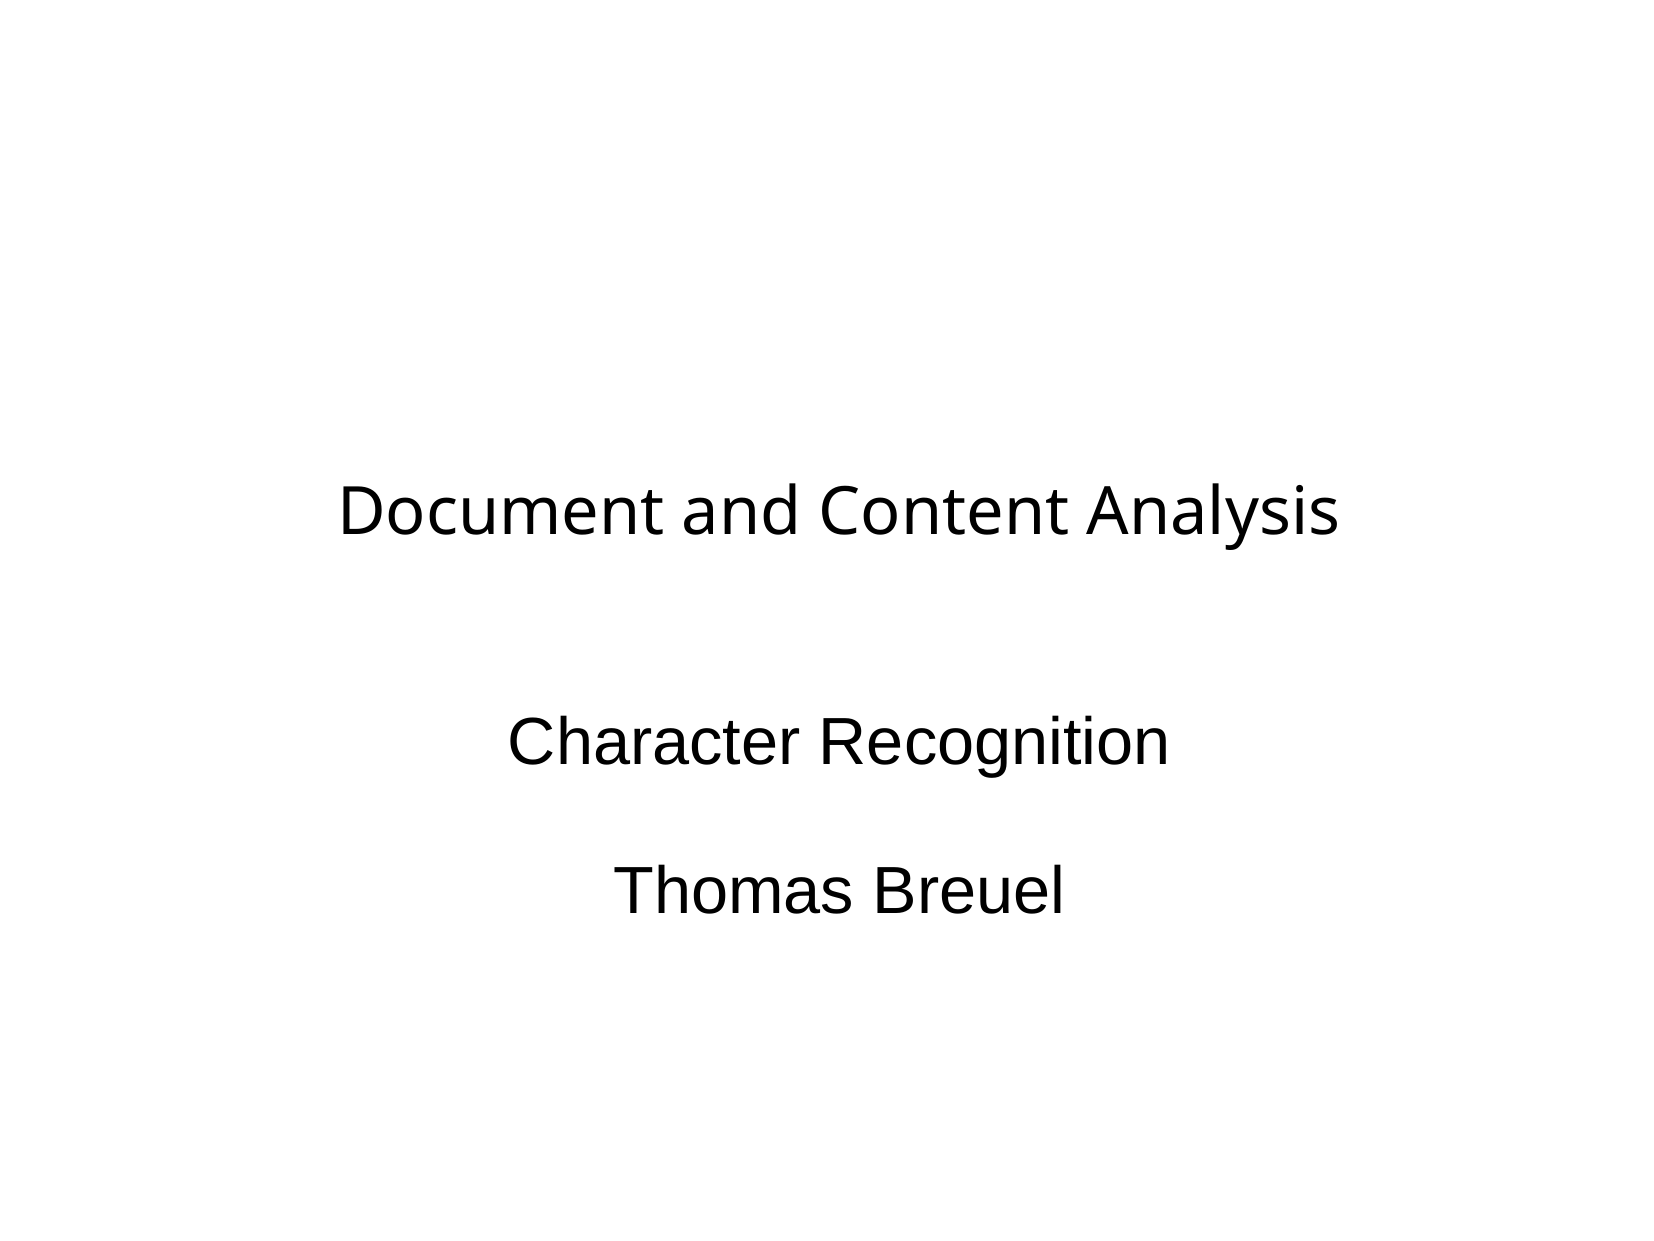

#
Document and Content Analysis
Character Recognition
Thomas Breuel